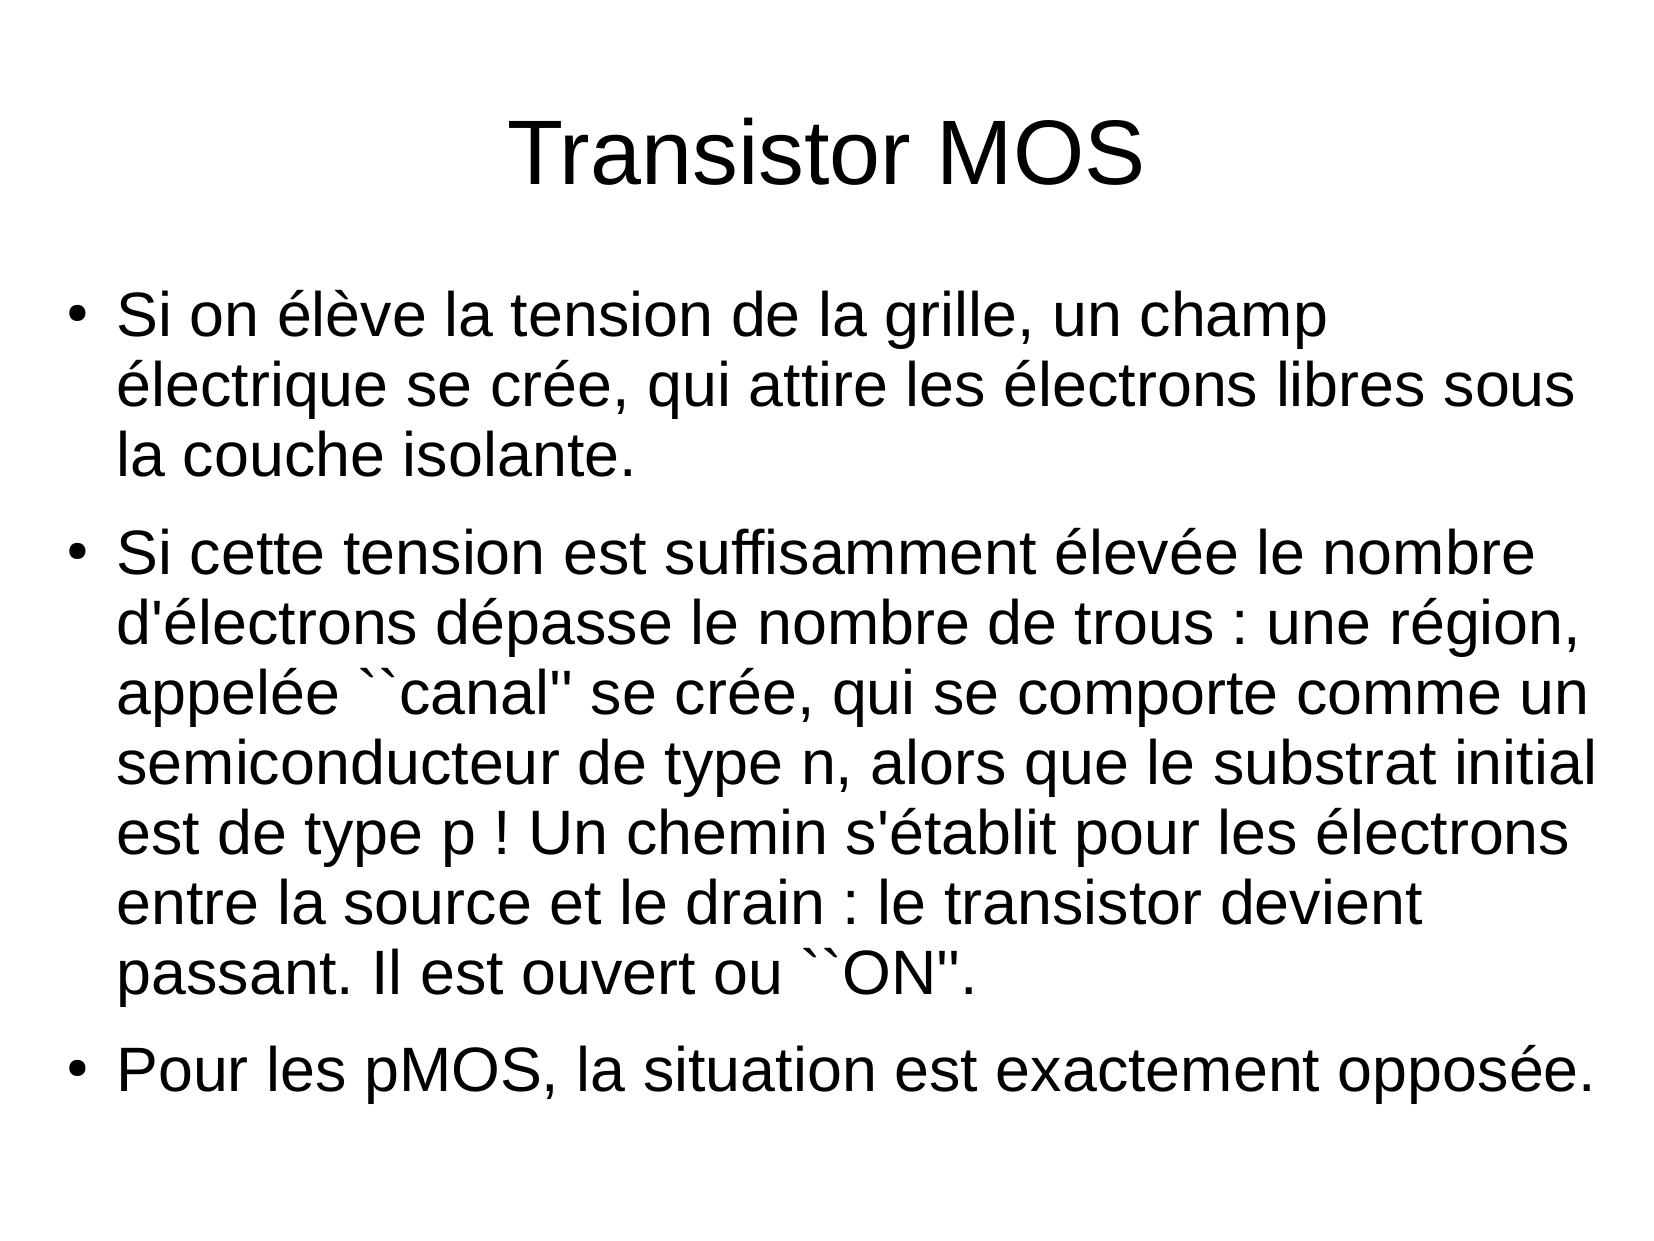

# Transistor MOS
Si on élève la tension de la grille, un champ électrique se crée, qui attire les électrons libres sous la couche isolante.
Si cette tension est suffisamment élevée le nombre d'électrons dépasse le nombre de trous : une région, appelée ``canal'' se crée, qui se comporte comme un semiconducteur de type n, alors que le substrat initial est de type p ! Un chemin s'établit pour les électrons entre la source et le drain : le transistor devient passant. Il est ouvert ou ``ON''.
Pour les pMOS, la situation est exactement opposée.